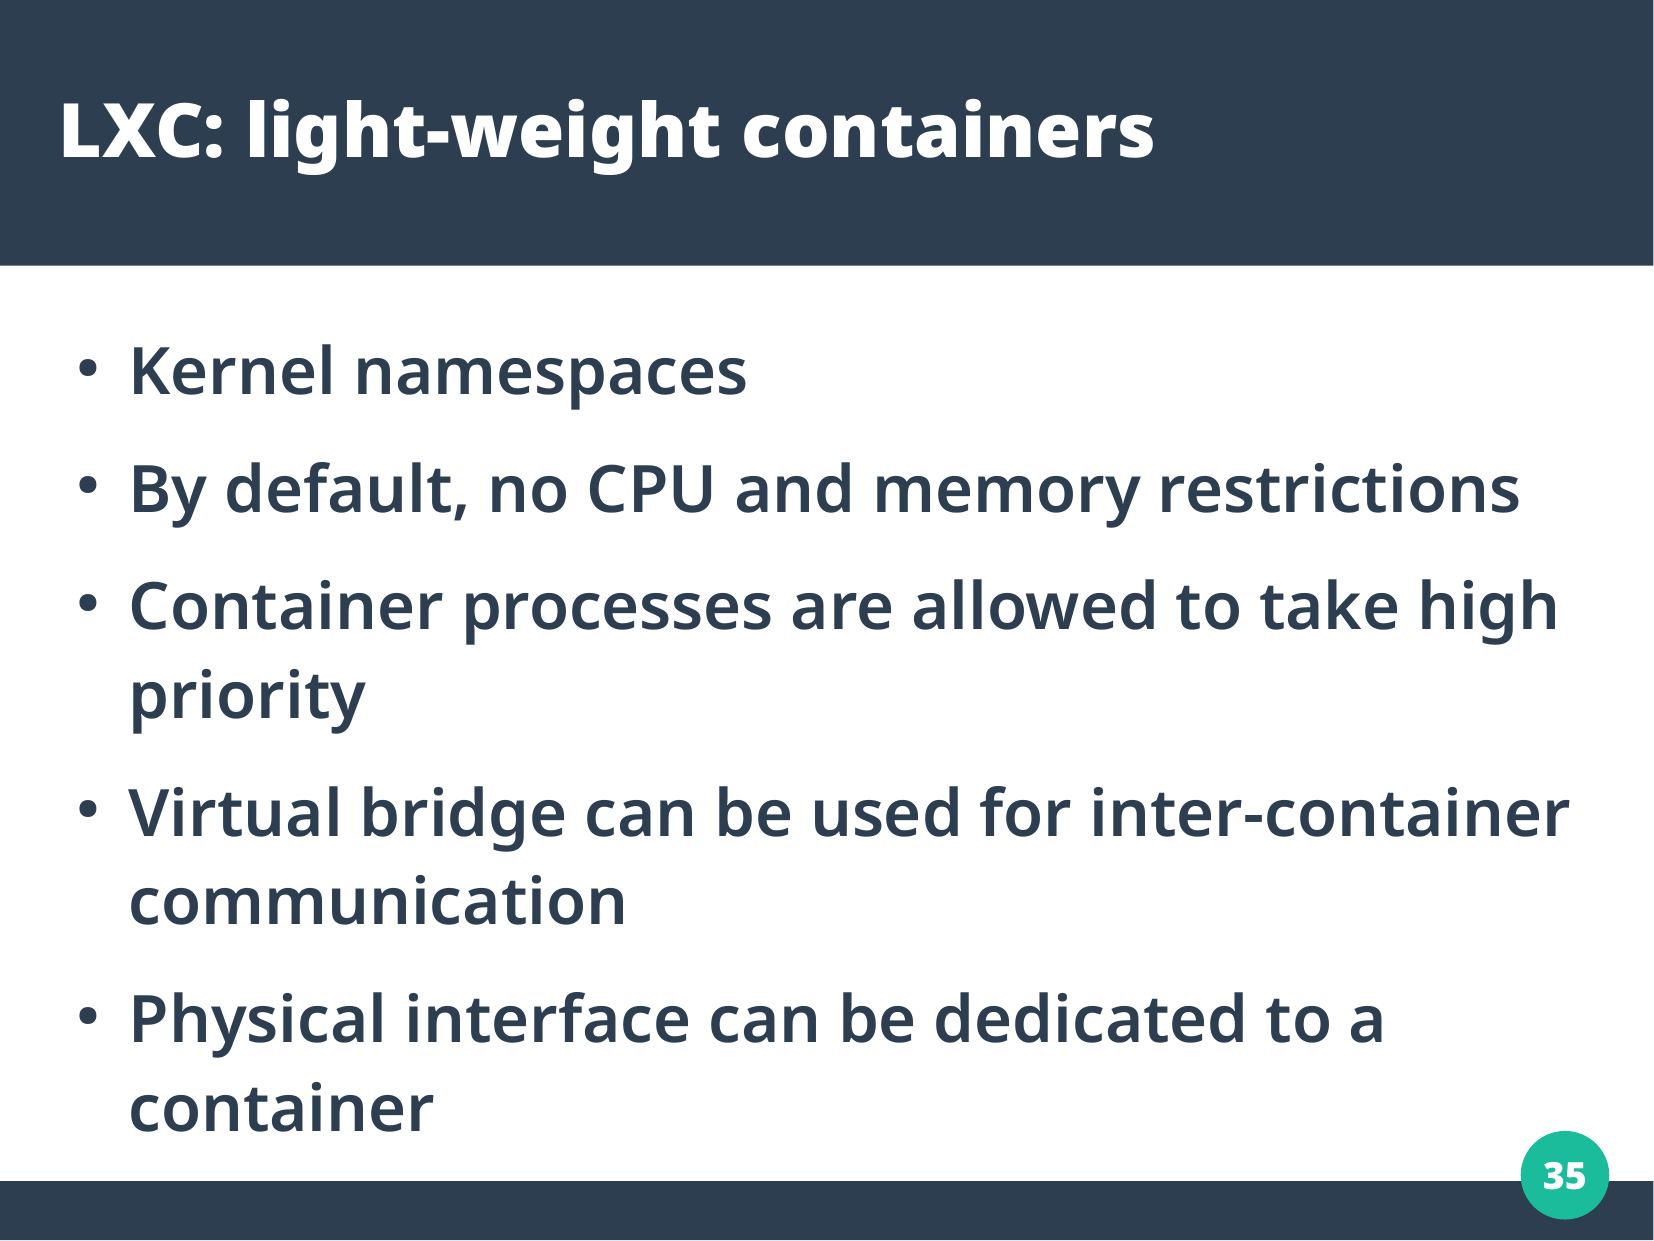

# LXC: light-weight containers
Kernel namespaces
By default, no CPU and memory restrictions
Container processes are allowed to take high priority
Virtual bridge can be used for inter-container communication
Physical interface can be dedicated to a container
35